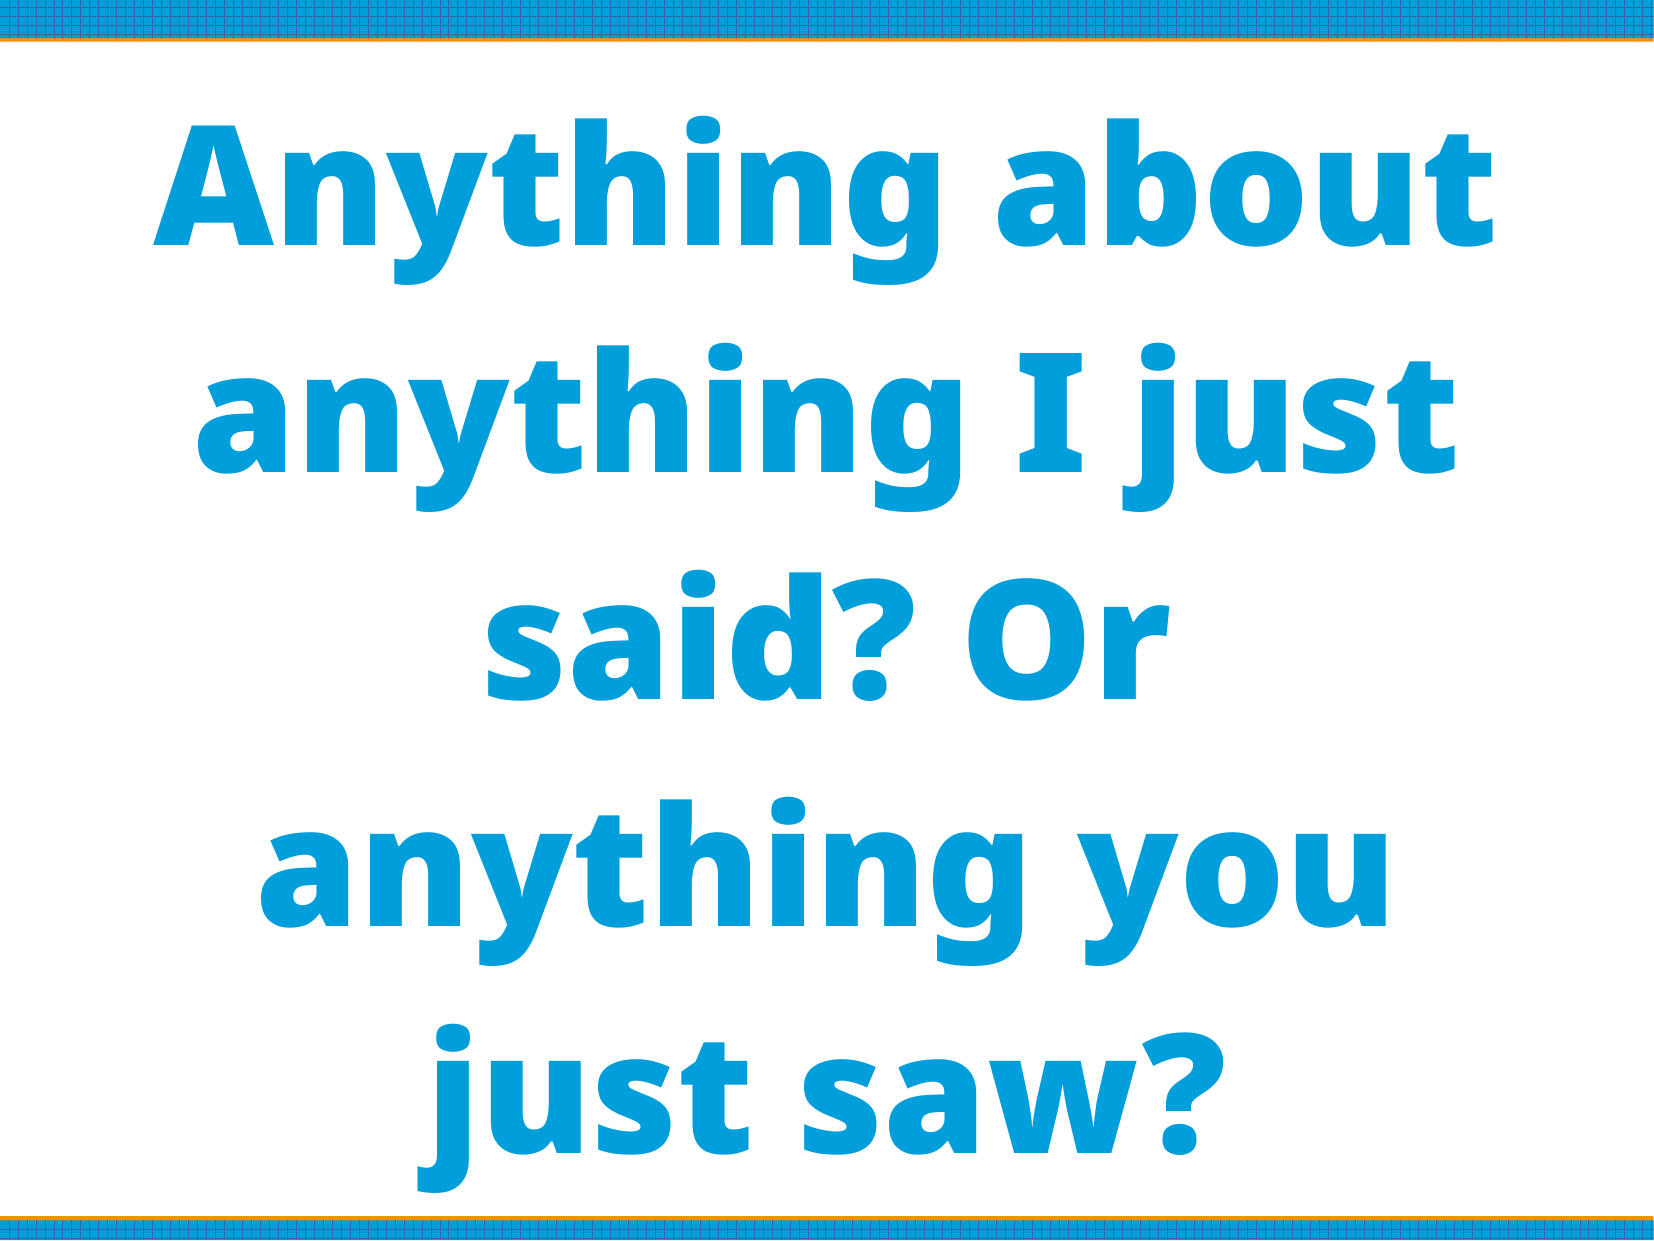

# Anything about anything I just said? Or anything you just saw?